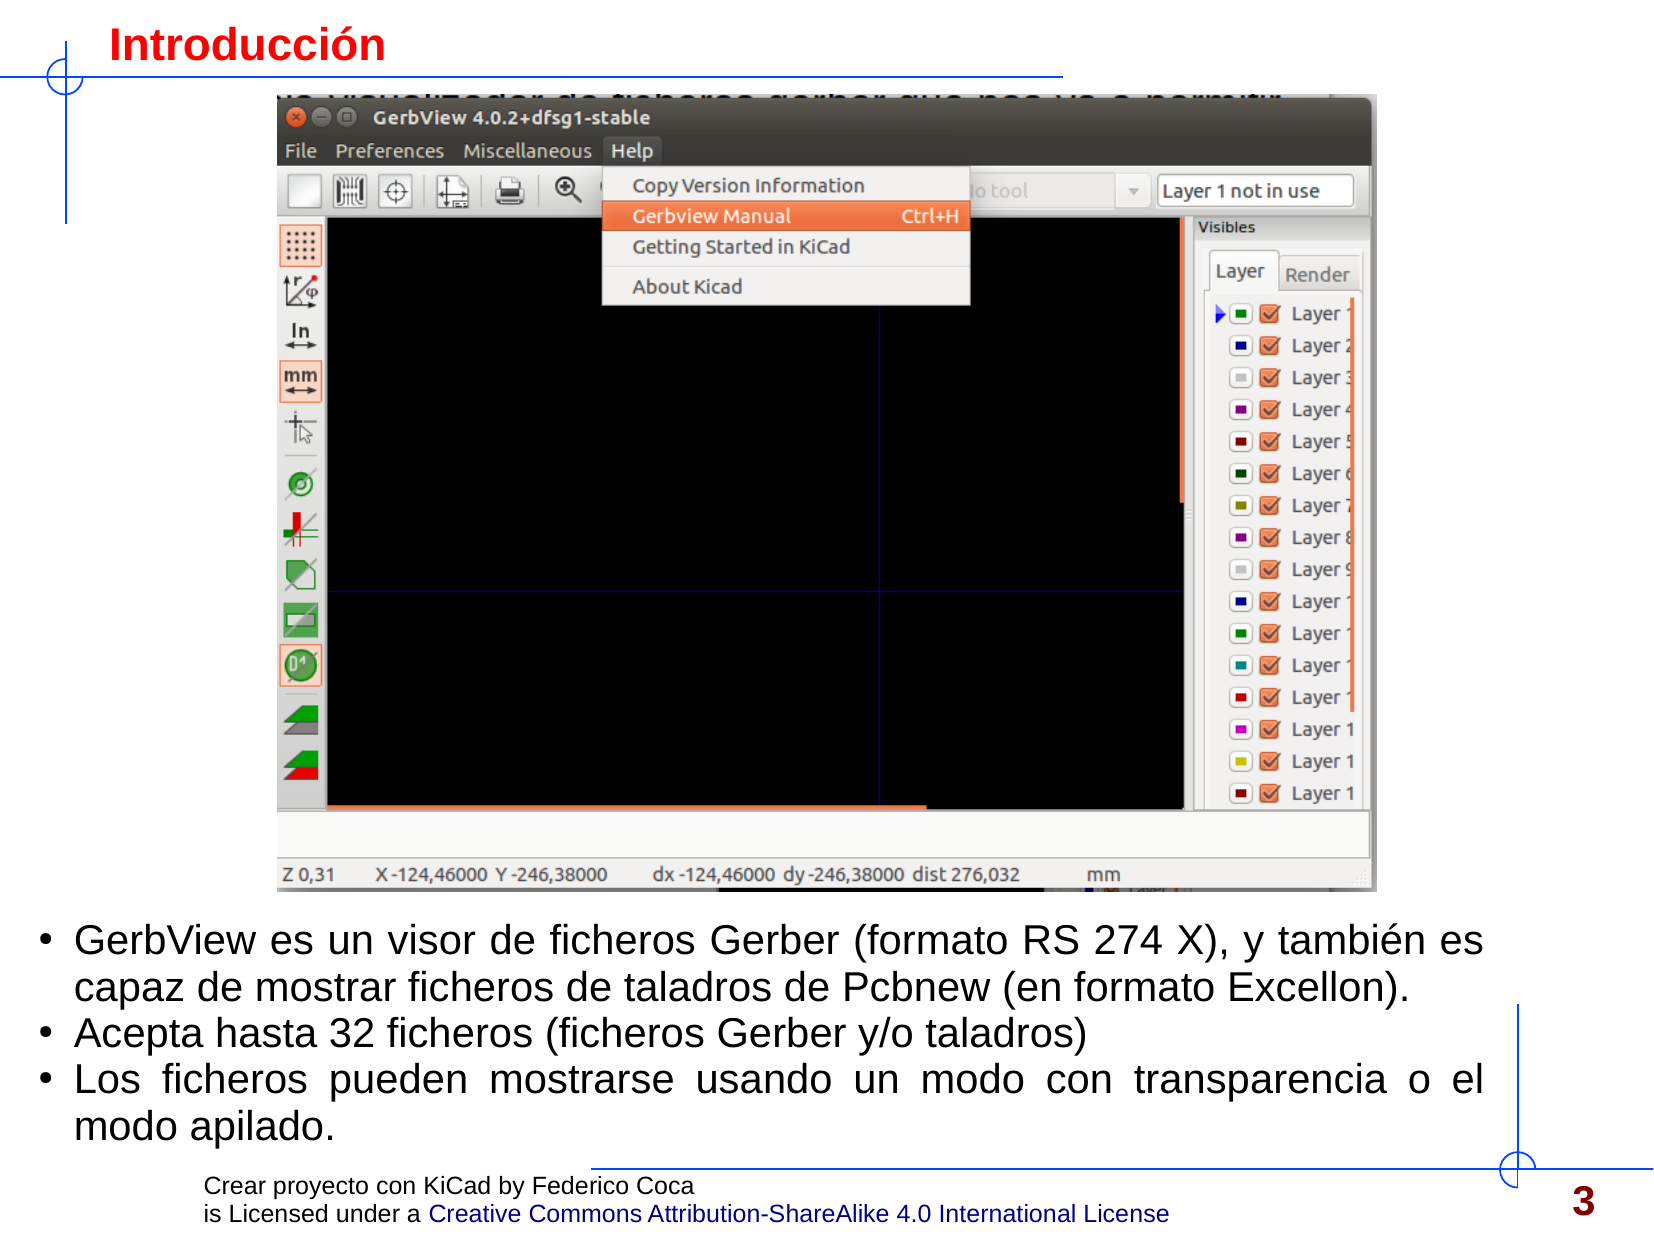

Introducción
GerbView es un visor de ficheros Gerber (formato RS 274 X), y también es capaz de mostrar ficheros de taladros de Pcbnew (en formato Excellon).
Acepta hasta 32 ficheros (ficheros Gerber y/o taladros)
Los ficheros pueden mostrarse usando un modo con transparencia o el modo apilado.
Crear proyecto con KiCad by Federico Coca
is Licensed under a Creative Commons Attribution-ShareAlike 4.0 International License